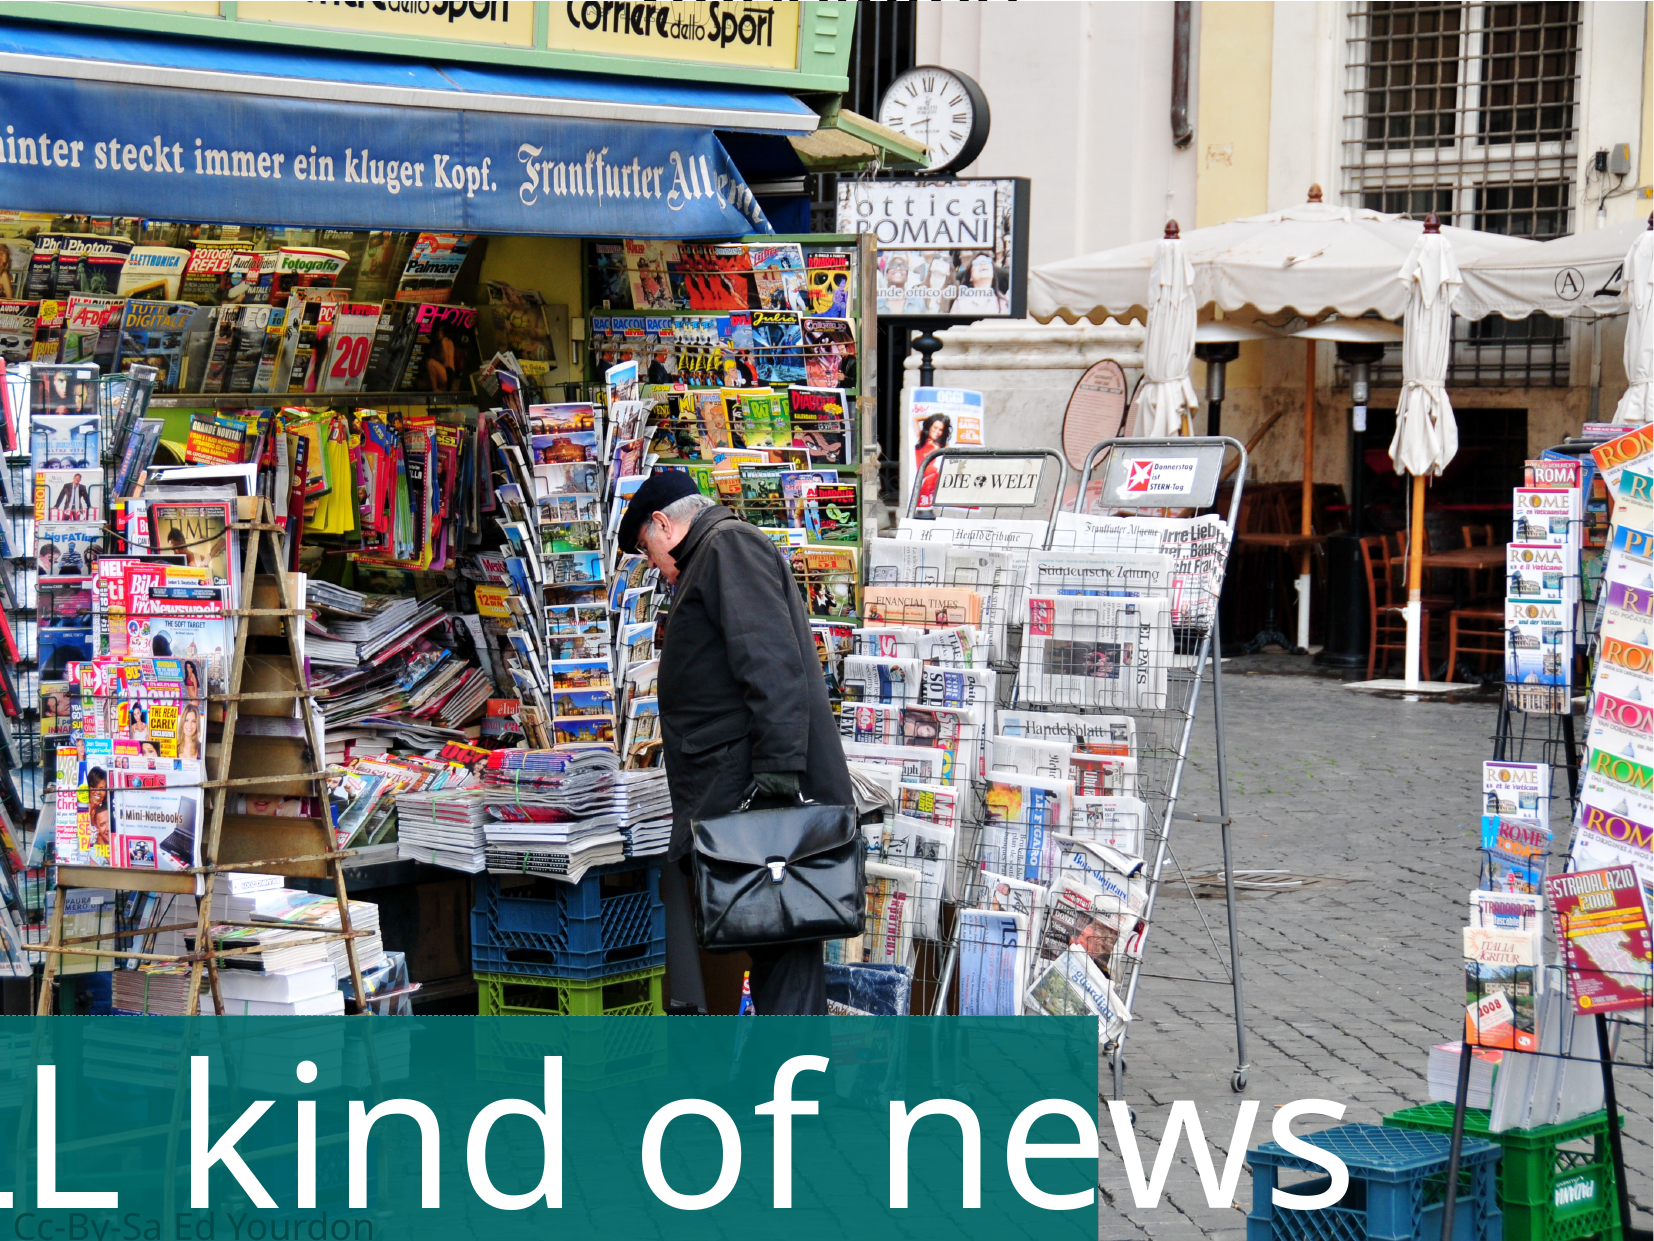

# J'élargie à toutes les informations possibles
 ALL kind of news
Cc-By-Sa Ed Yourdon